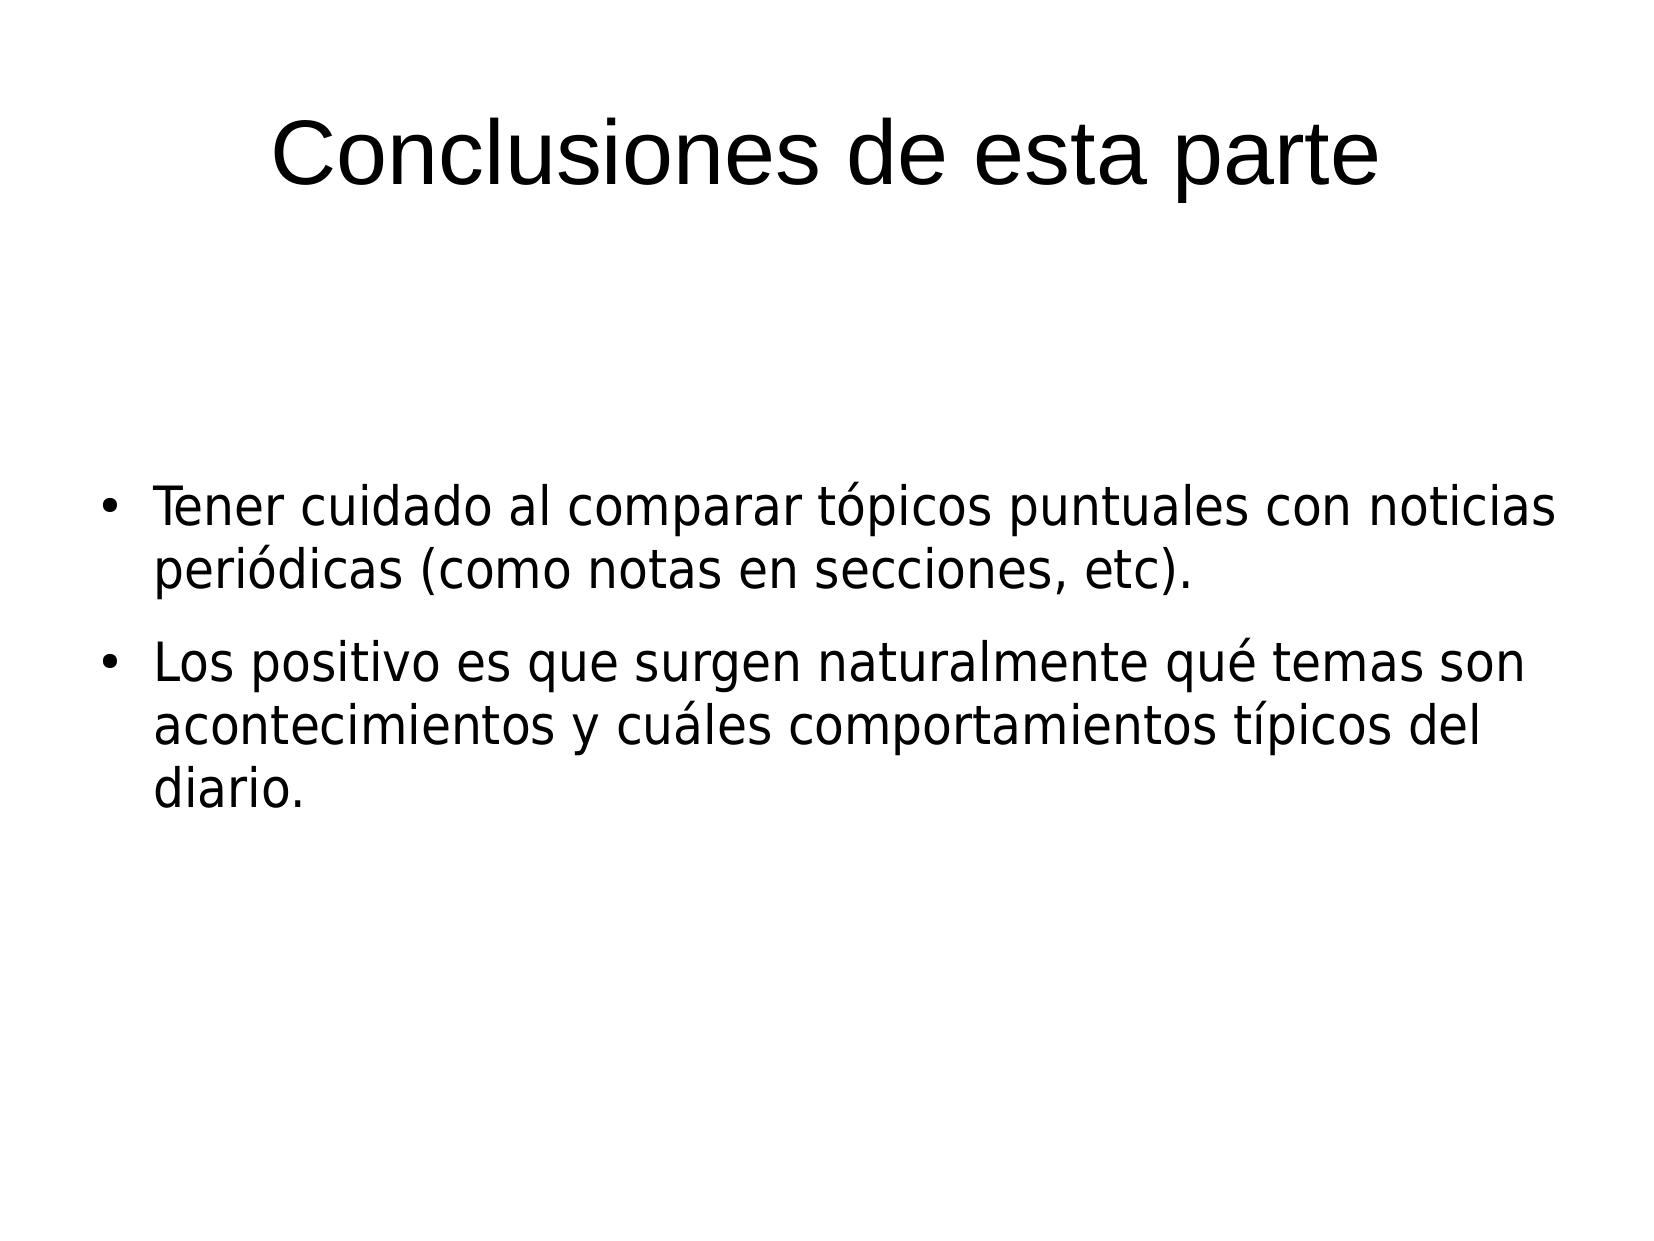

# Conclusiones de esta parte
Tener cuidado al comparar tópicos puntuales con noticias periódicas (como notas en secciones, etc).
Los positivo es que surgen naturalmente qué temas son acontecimientos y cuáles comportamientos típicos del diario.